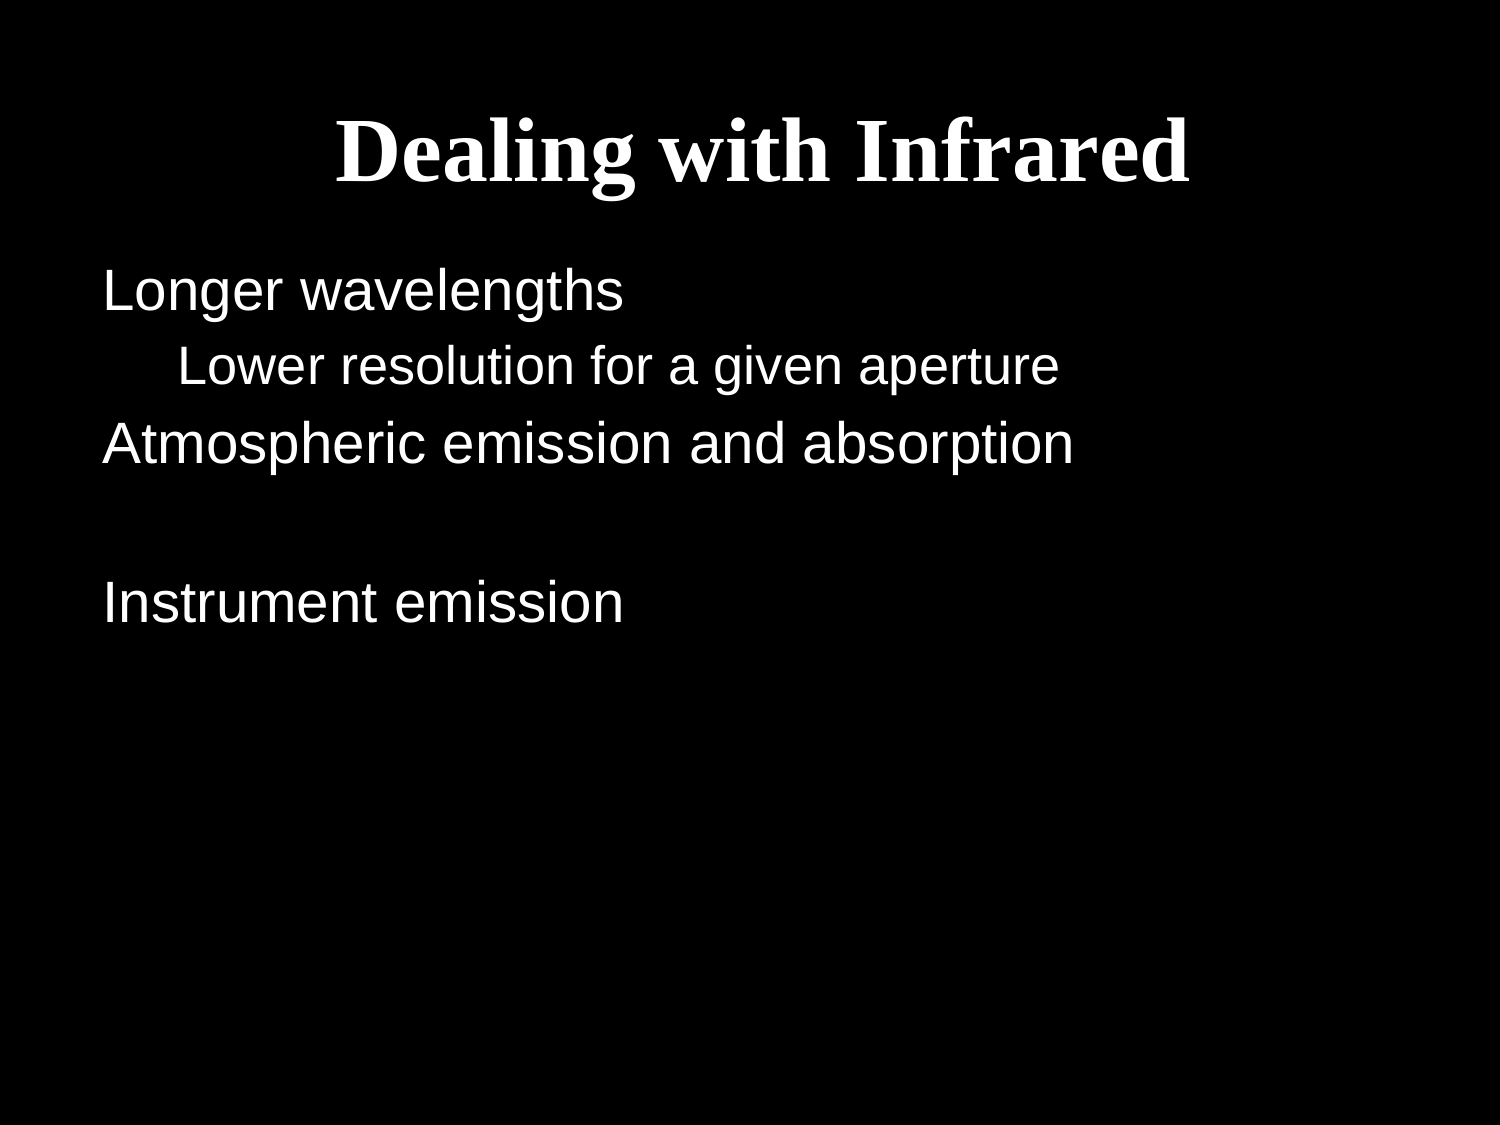

# Dealing with Infrared
Longer wavelengths
Lower resolution for a given aperture
Atmospheric emission and absorption
Instrument emission